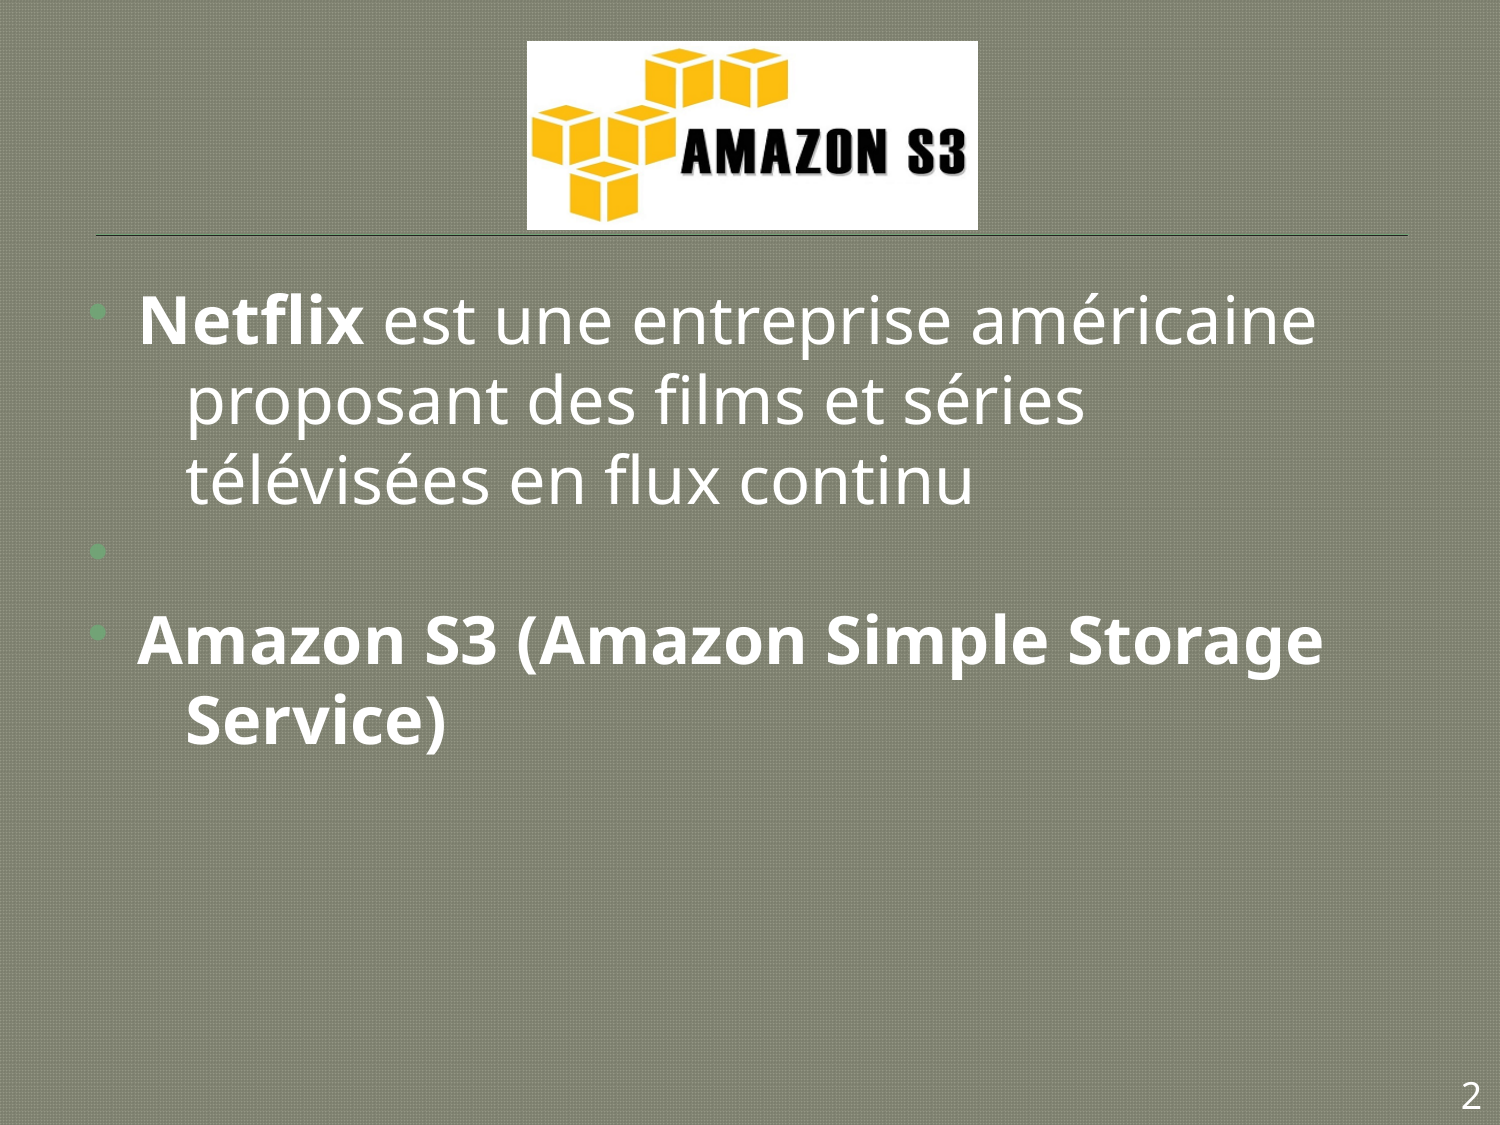

#
Netflix est une entreprise américaine proposant des films et séries télévisées en flux continu
Amazon S3 (Amazon Simple Storage Service)
2